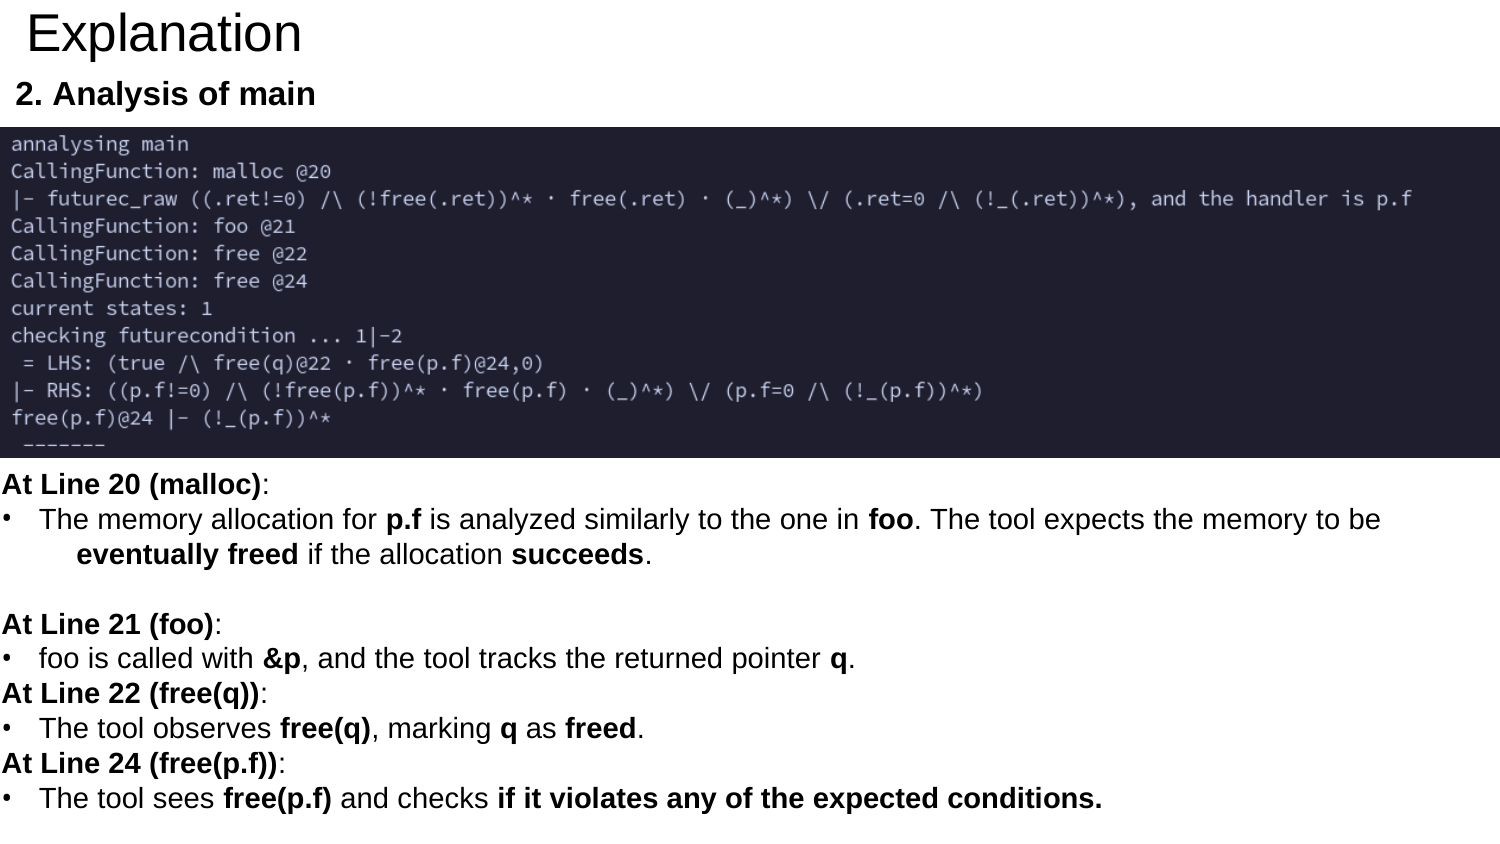

# Explanation
2. Analysis of main
At Line 20 (malloc):
The memory allocation for p.f is analyzed similarly to the one in foo. The tool expects the memory to be eventually freed if the allocation succeeds.
At Line 21 (foo):
foo is called with &p, and the tool tracks the returned pointer q.
At Line 22 (free(q)):
The tool observes free(q), marking q as freed.
At Line 24 (free(p.f)):
The tool sees free(p.f) and checks if it violates any of the expected conditions.